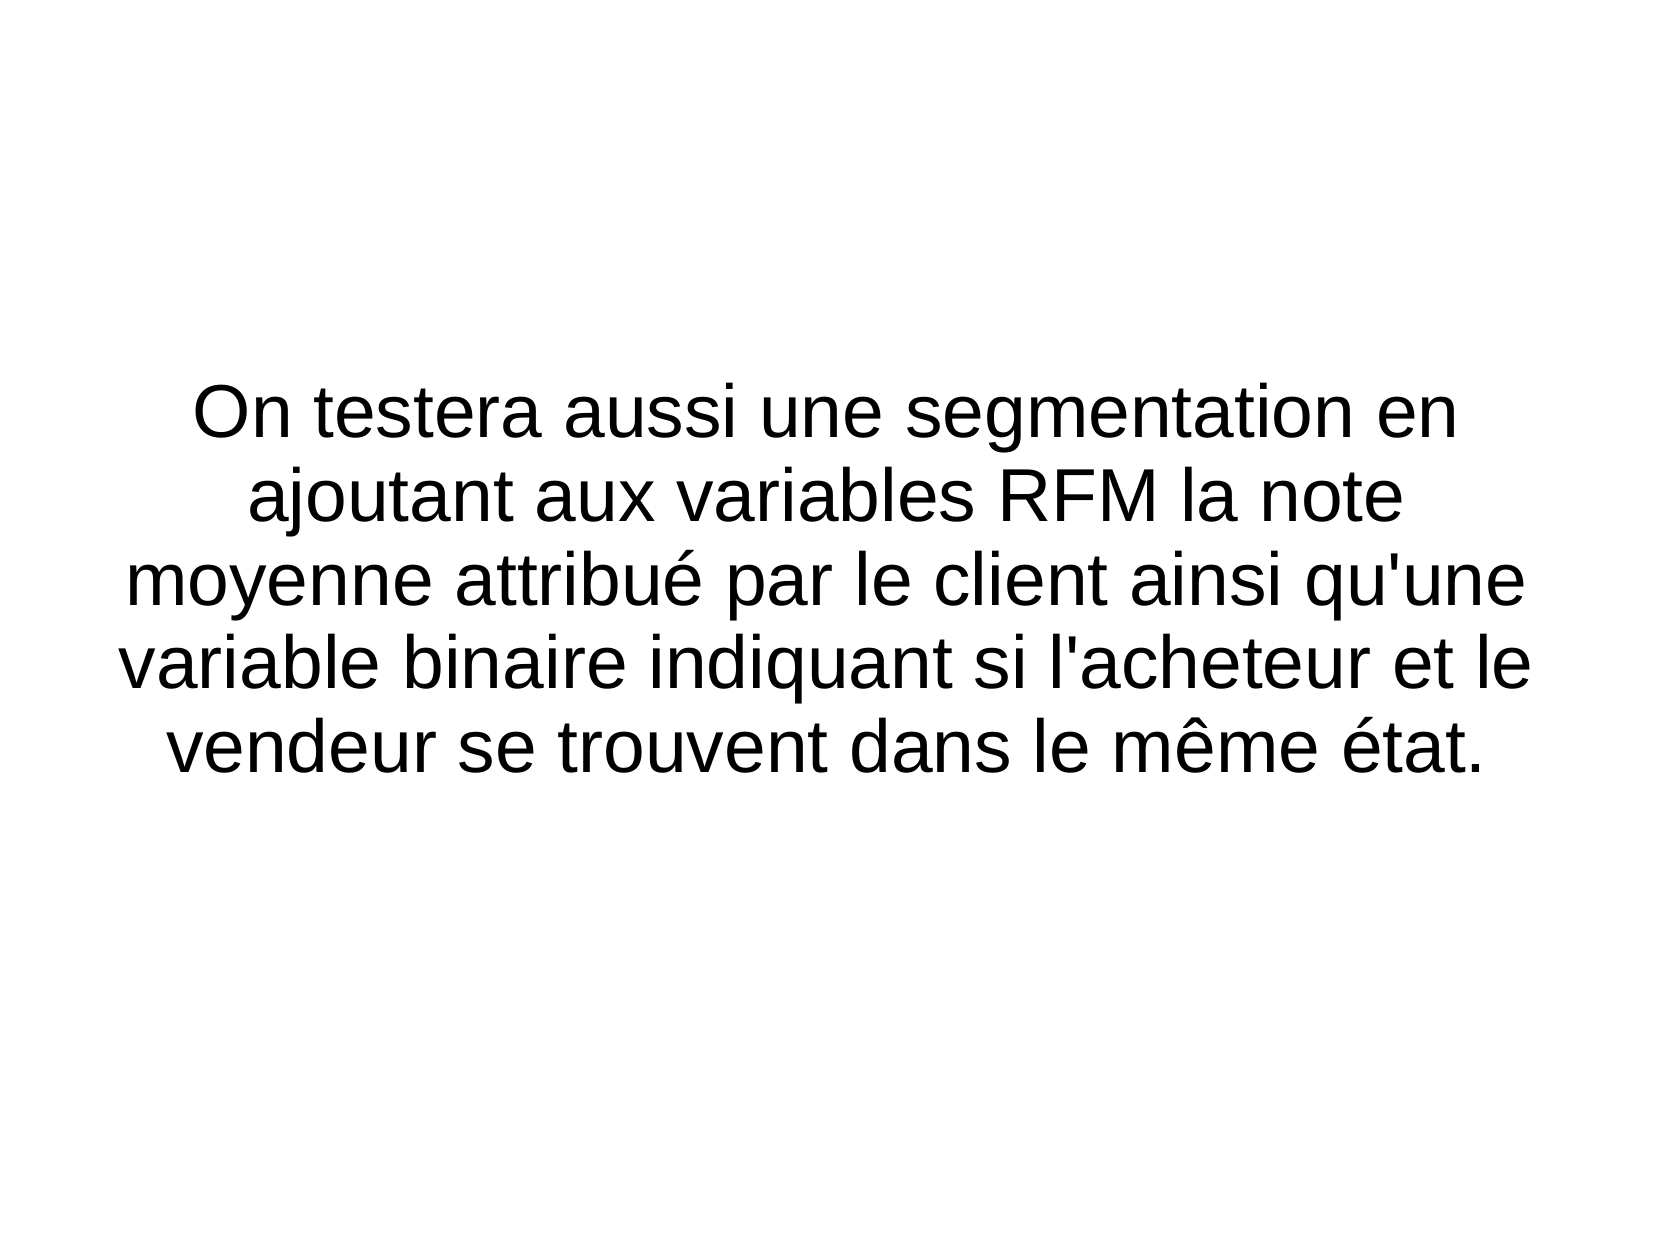

# On testera aussi une segmentation en ajoutant aux variables RFM la note moyenne attribué par le client ainsi qu'une variable binaire indiquant si l'acheteur et le vendeur se trouvent dans le même état.